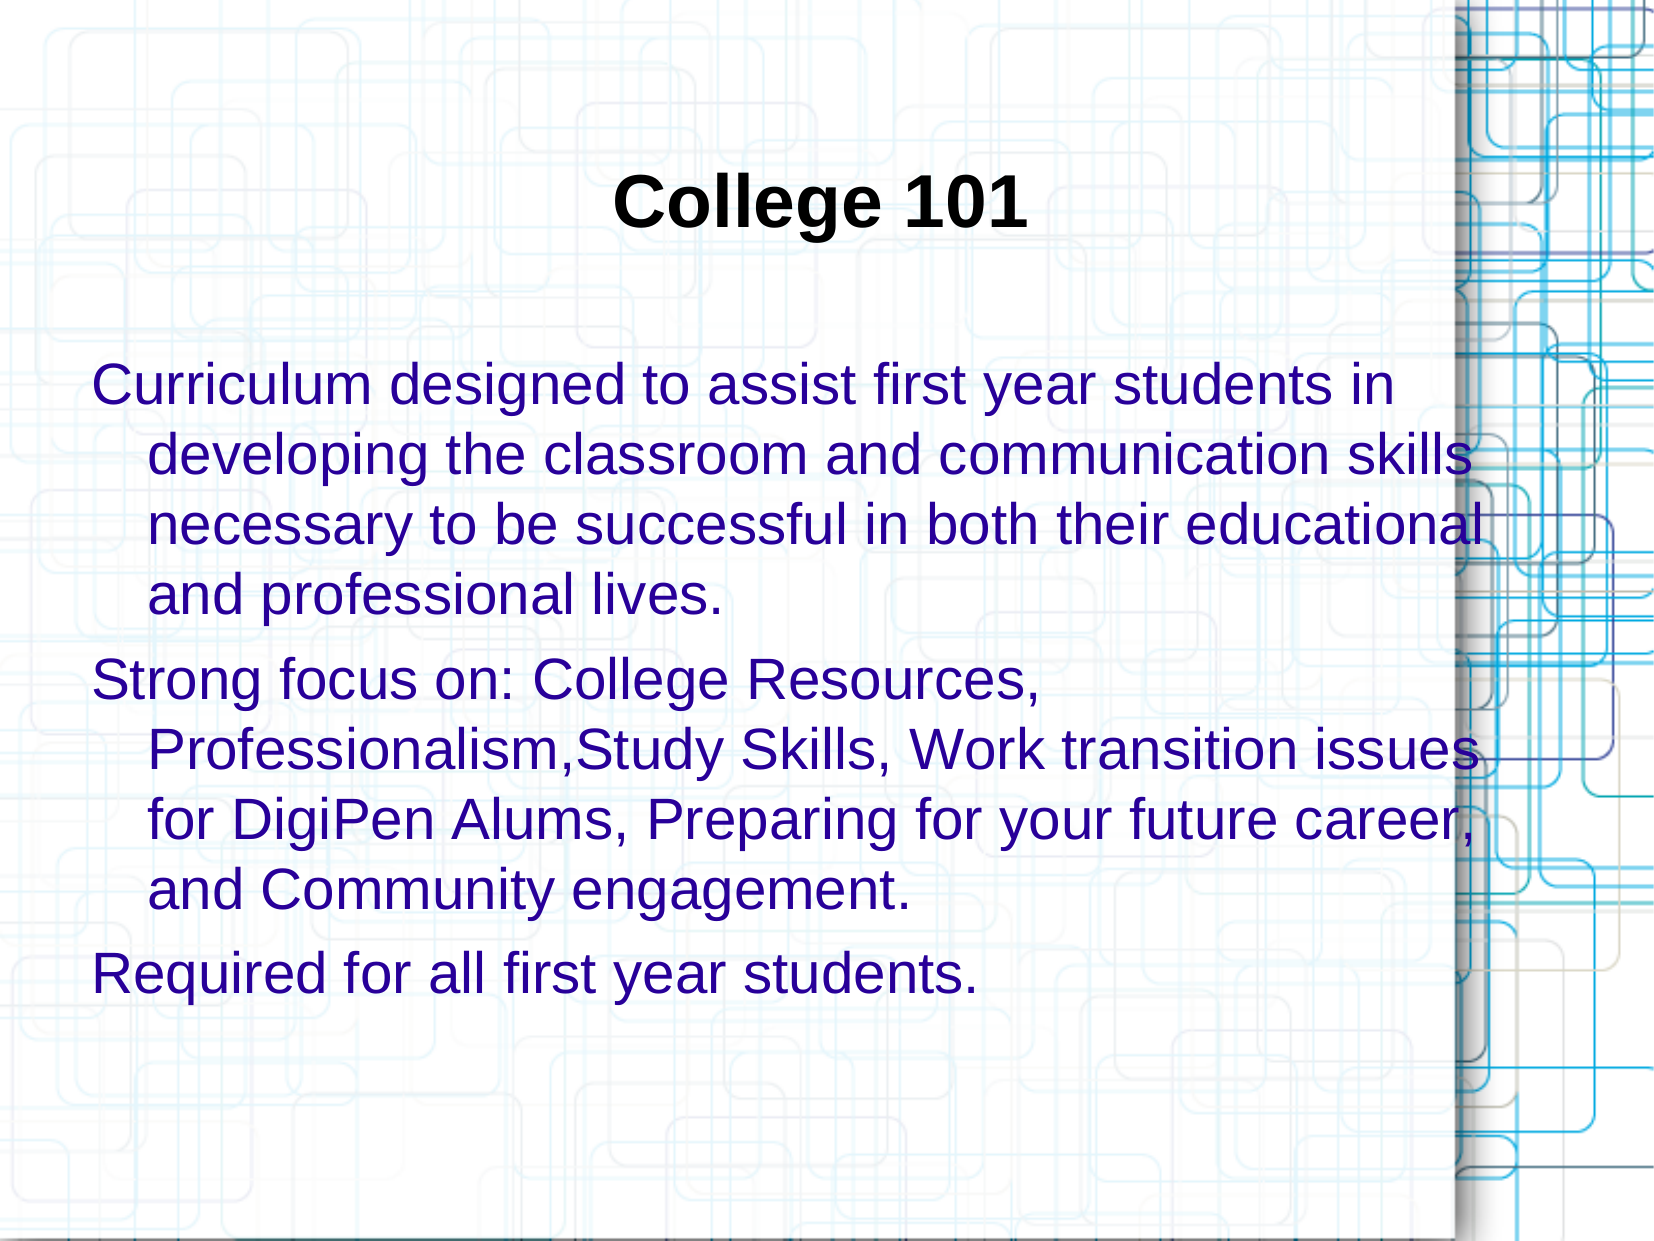

# College 101
Curriculum designed to assist first year students in developing the classroom and communication skills necessary to be successful in both their educational and professional lives.
Strong focus on: College Resources, Professionalism,Study Skills, Work transition issues for DigiPen Alums, Preparing for your future career, and Community engagement.
Required for all first year students.